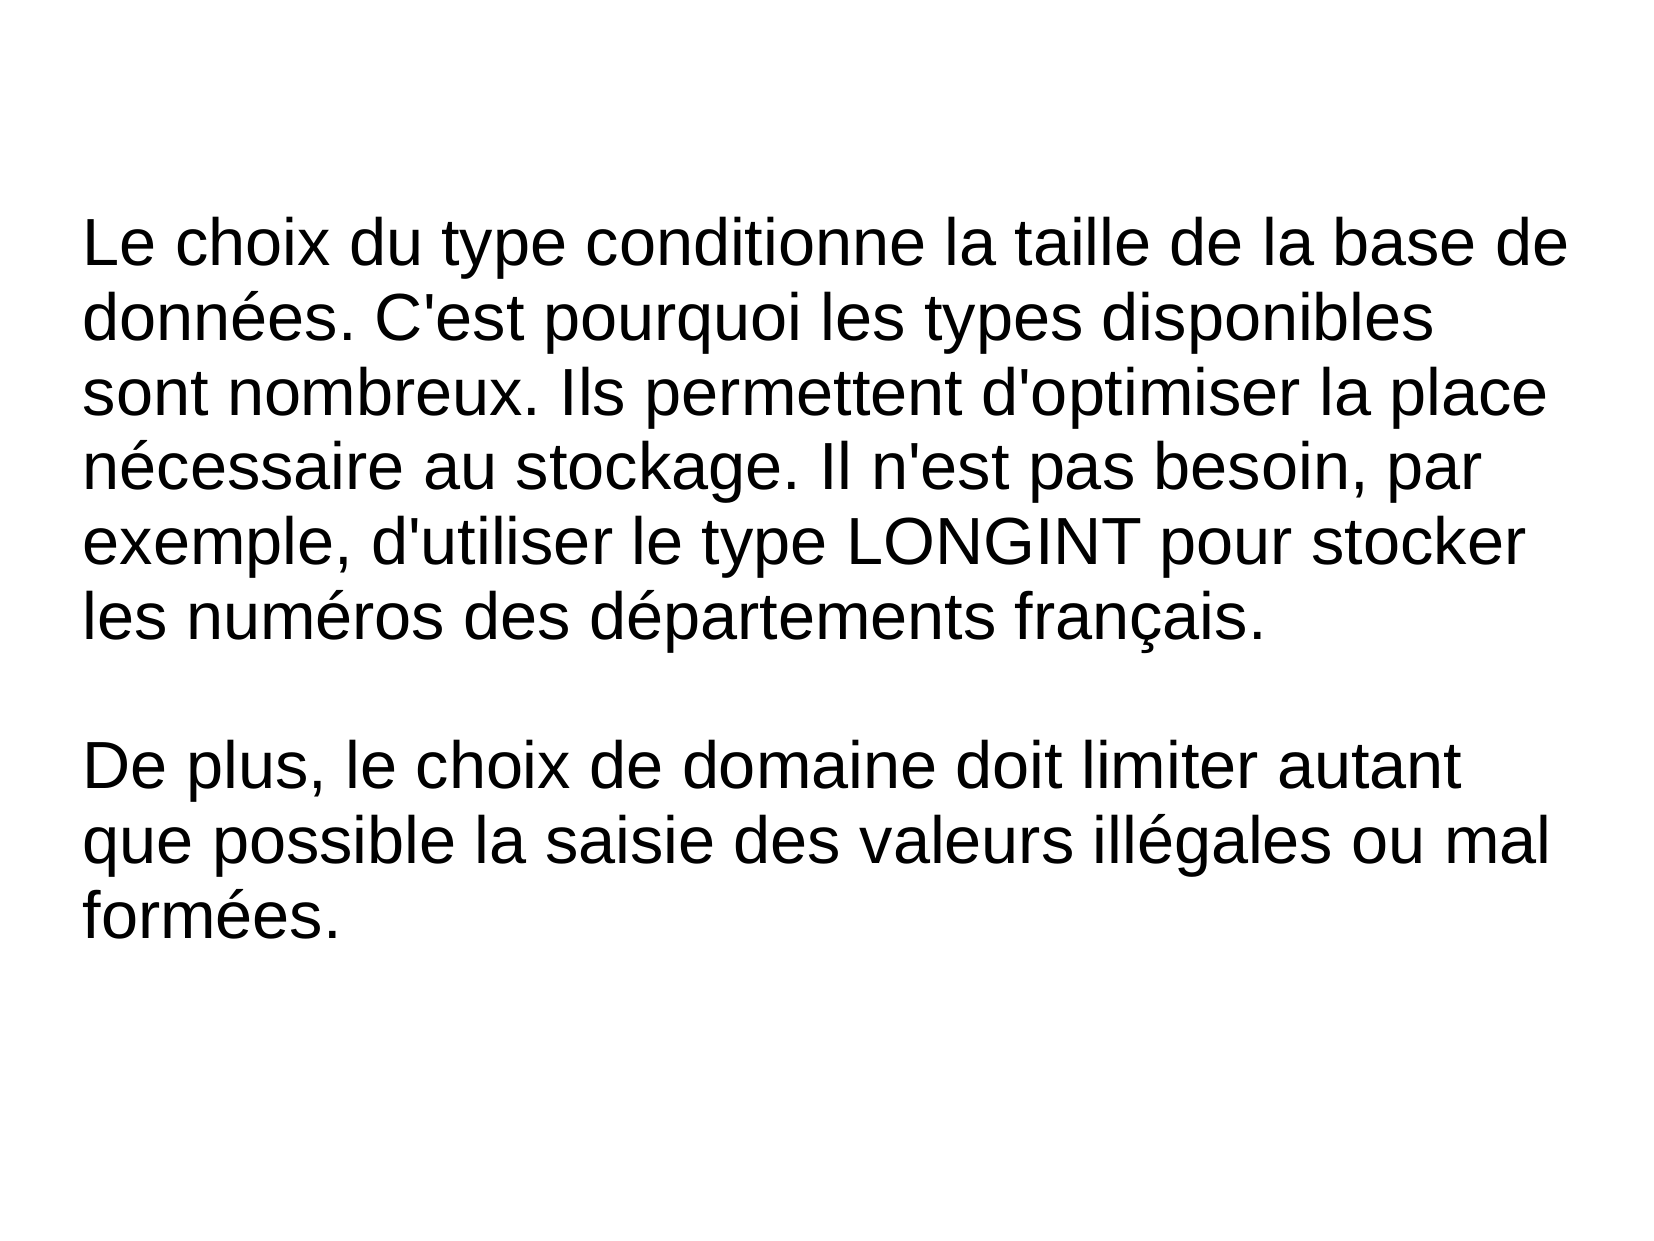

# Le choix du type conditionne la taille de la base de données. C'est pourquoi les types disponibles sont nombreux. Ils permettent d'optimiser la place nécessaire au stockage. Il n'est pas besoin, par exemple, d'utiliser le type LONGINT pour stocker les numéros des départements français.
De plus, le choix de domaine doit limiter autant que possible la saisie des valeurs illégales ou mal formées.